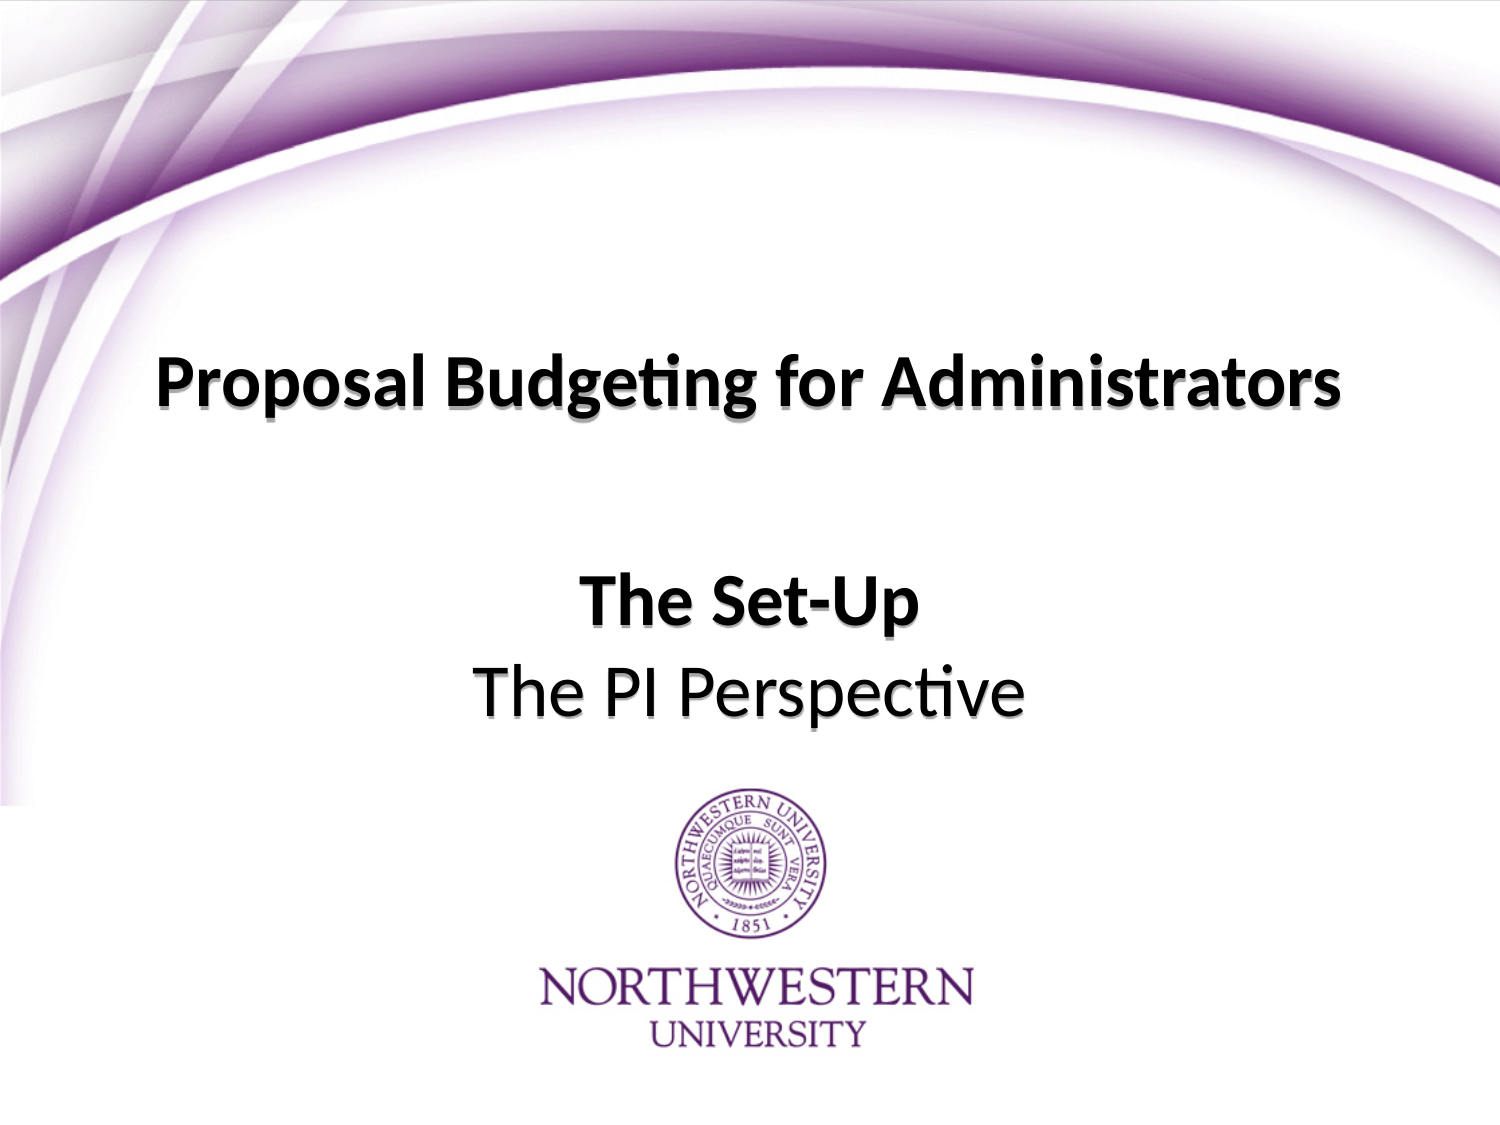

# Proposal Budgeting for Administrators
The Set-Up
The PI Perspective